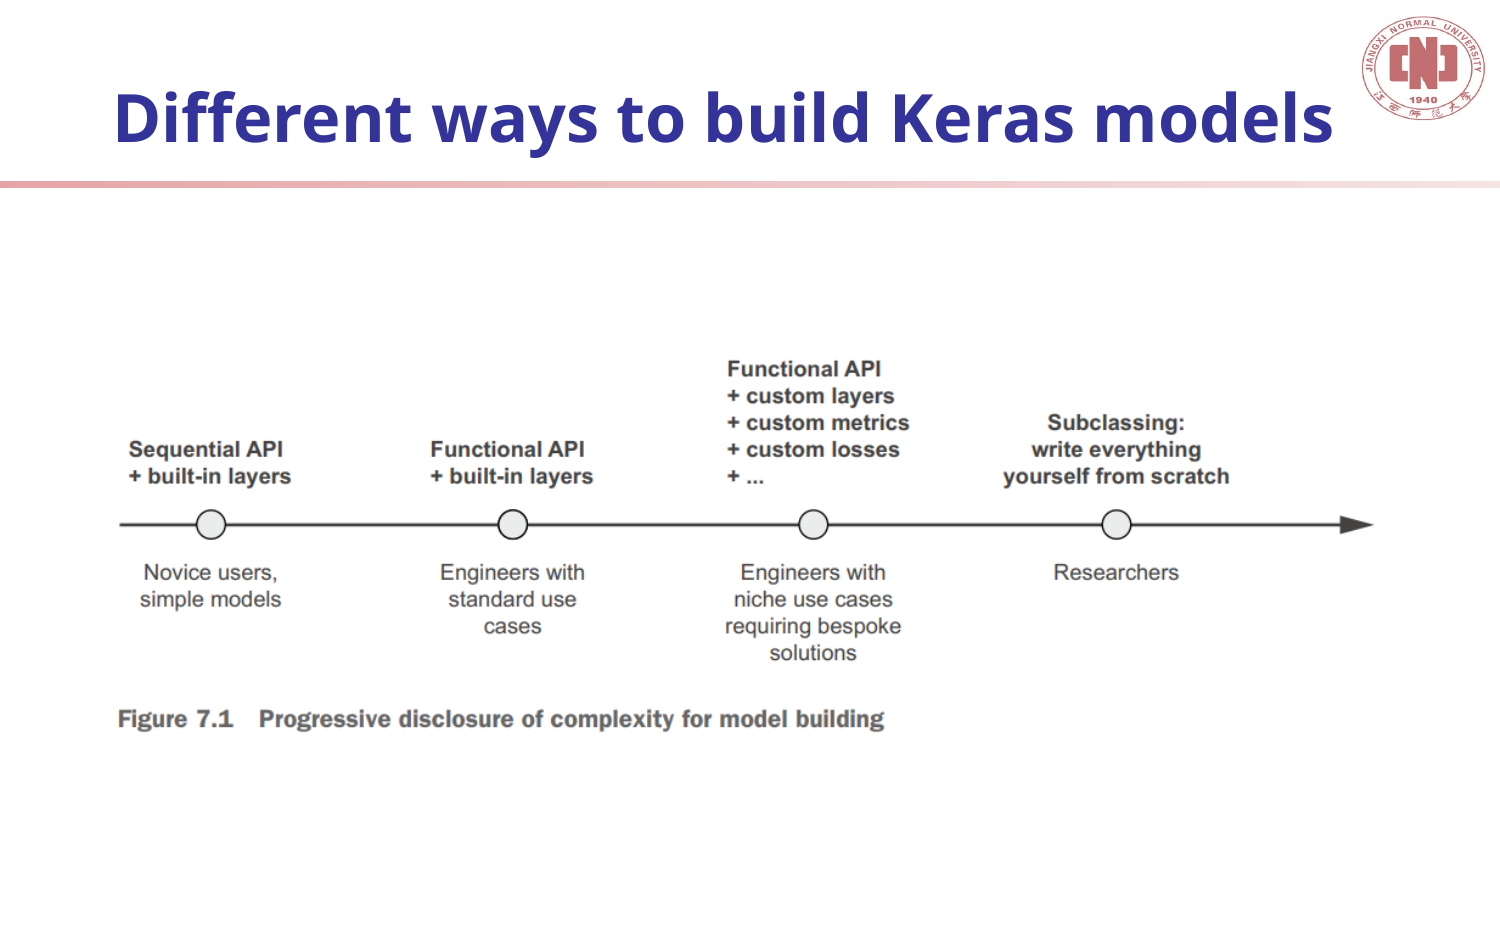

# Different ways to build Keras models